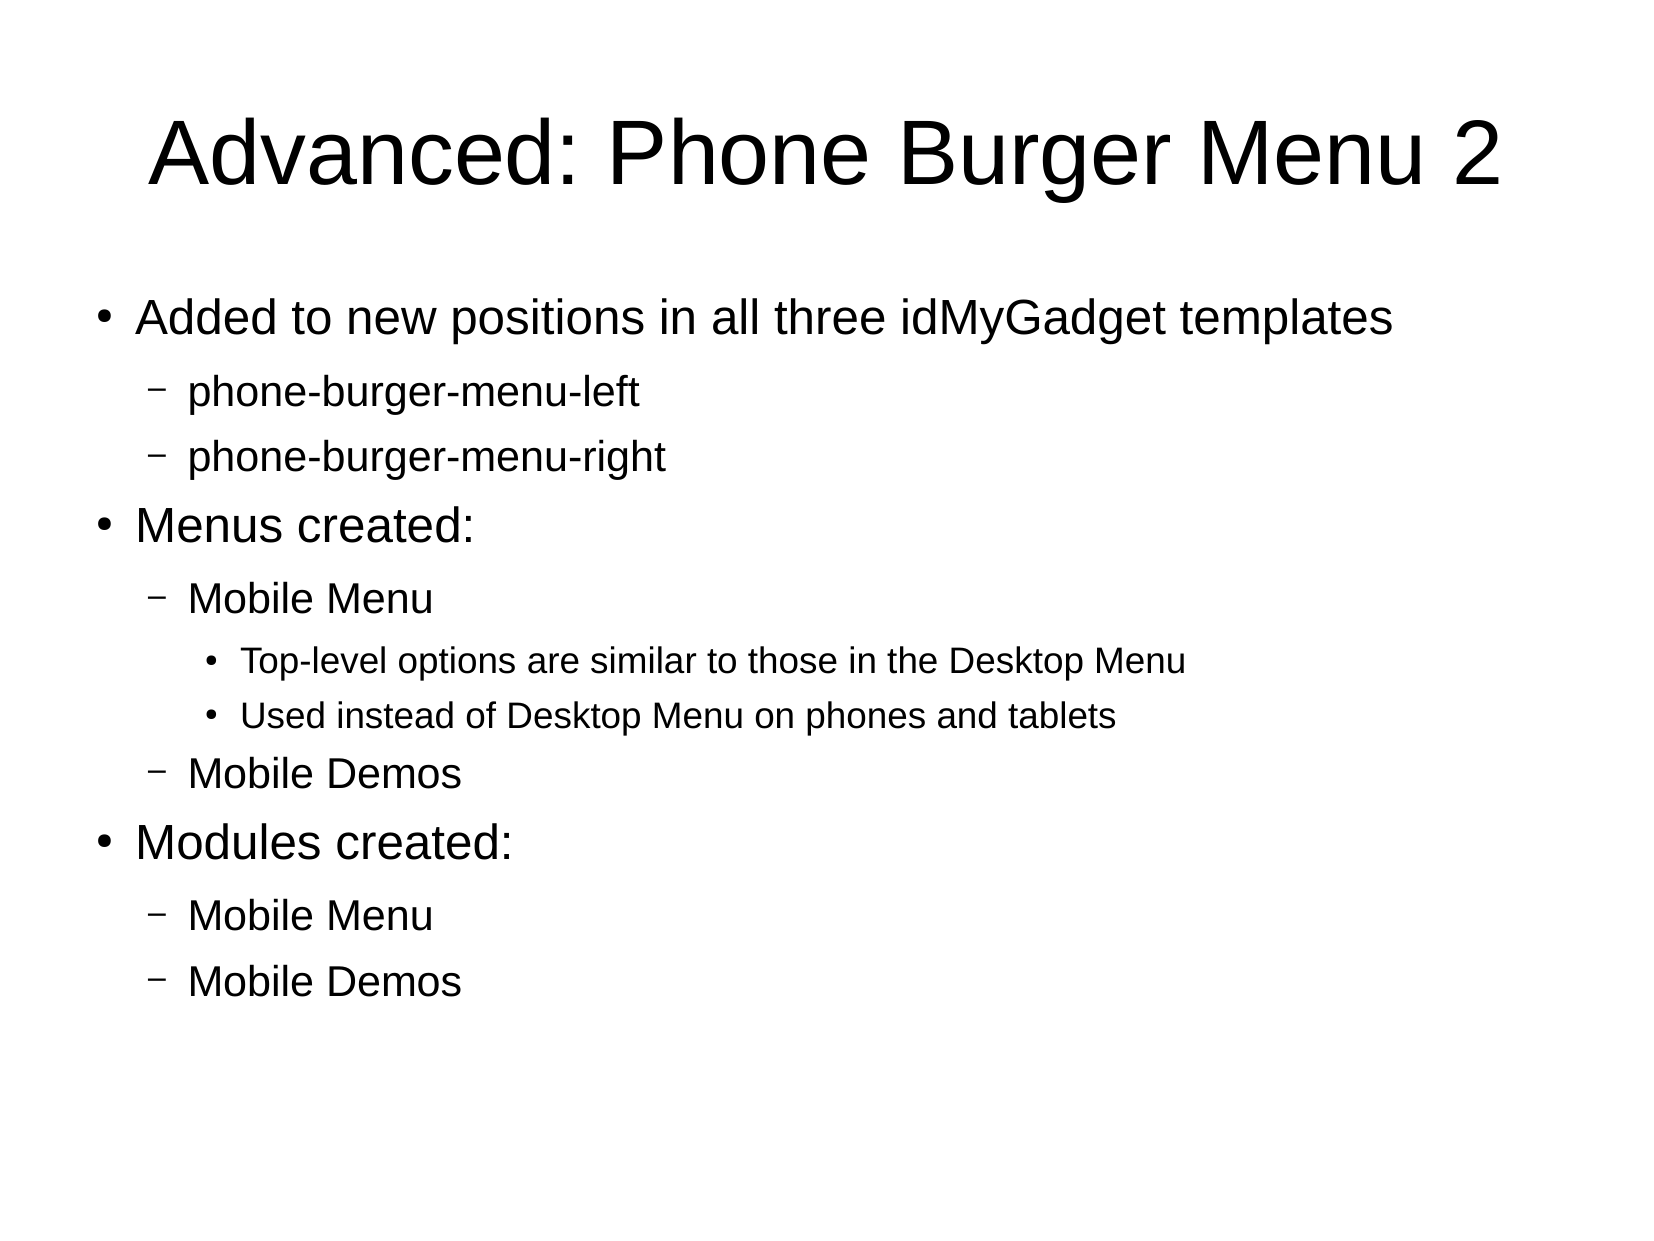

# Advanced: Phone Burger Menu 2
Added to new positions in all three idMyGadget templates
phone-burger-menu-left
phone-burger-menu-right
Menus created:
Mobile Menu
Top-level options are similar to those in the Desktop Menu
Used instead of Desktop Menu on phones and tablets
Mobile Demos
Modules created:
Mobile Menu
Mobile Demos